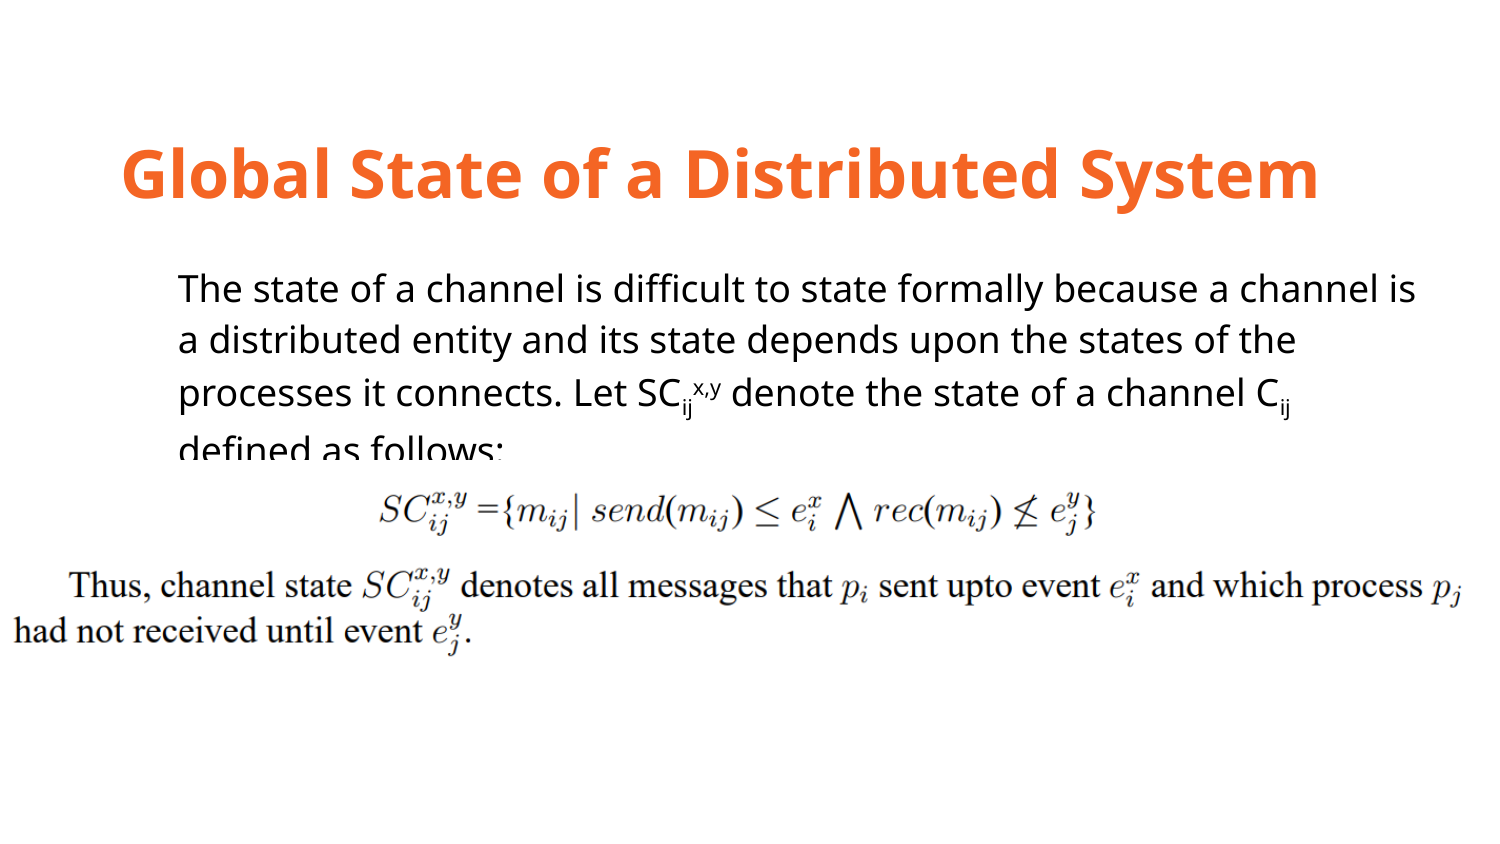

# Global State of a Distributed System
The state of a channel is difficult to state formally because a channel is a distributed entity and its state depends upon the states of the processes it connects. Let SCijx,y denote the state of a channel Cij defined as follows: